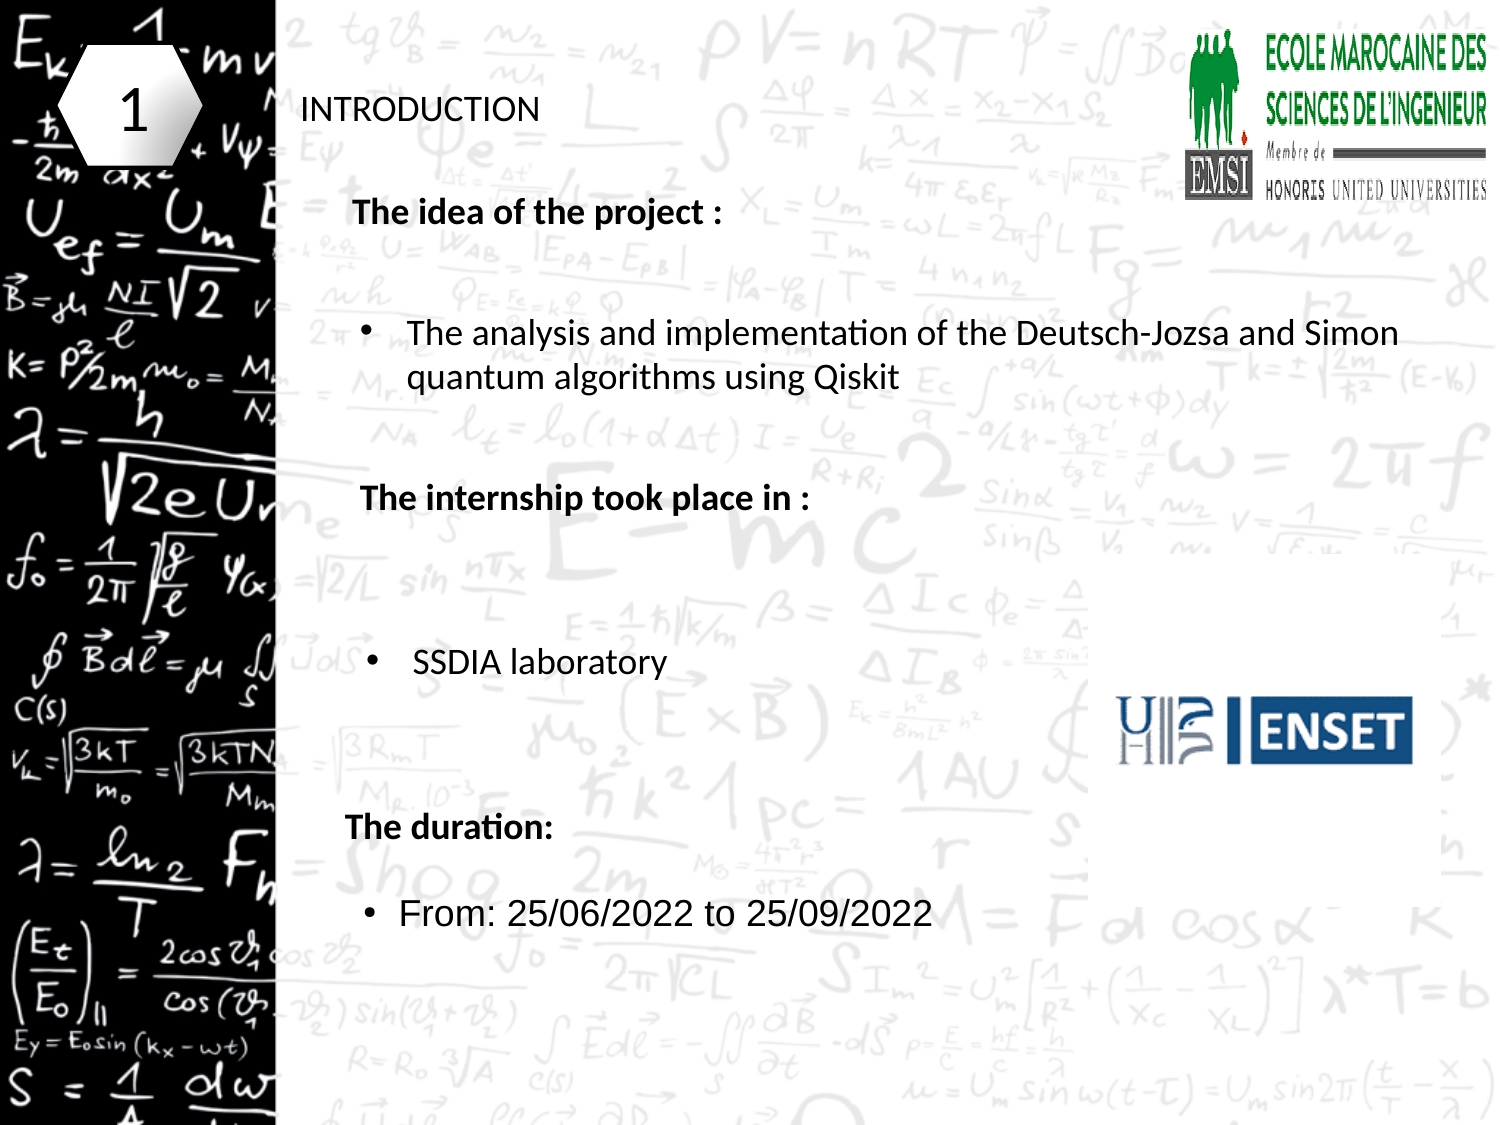

1
# INTRODUCTION
The idea of the project :
The analysis and implementation of the Deutsch-Jozsa and Simon quantum algorithms using Qiskit
The internship took place in :
SSDIA laboratory
The duration:
From: 25/06/2022 to 25/09/2022